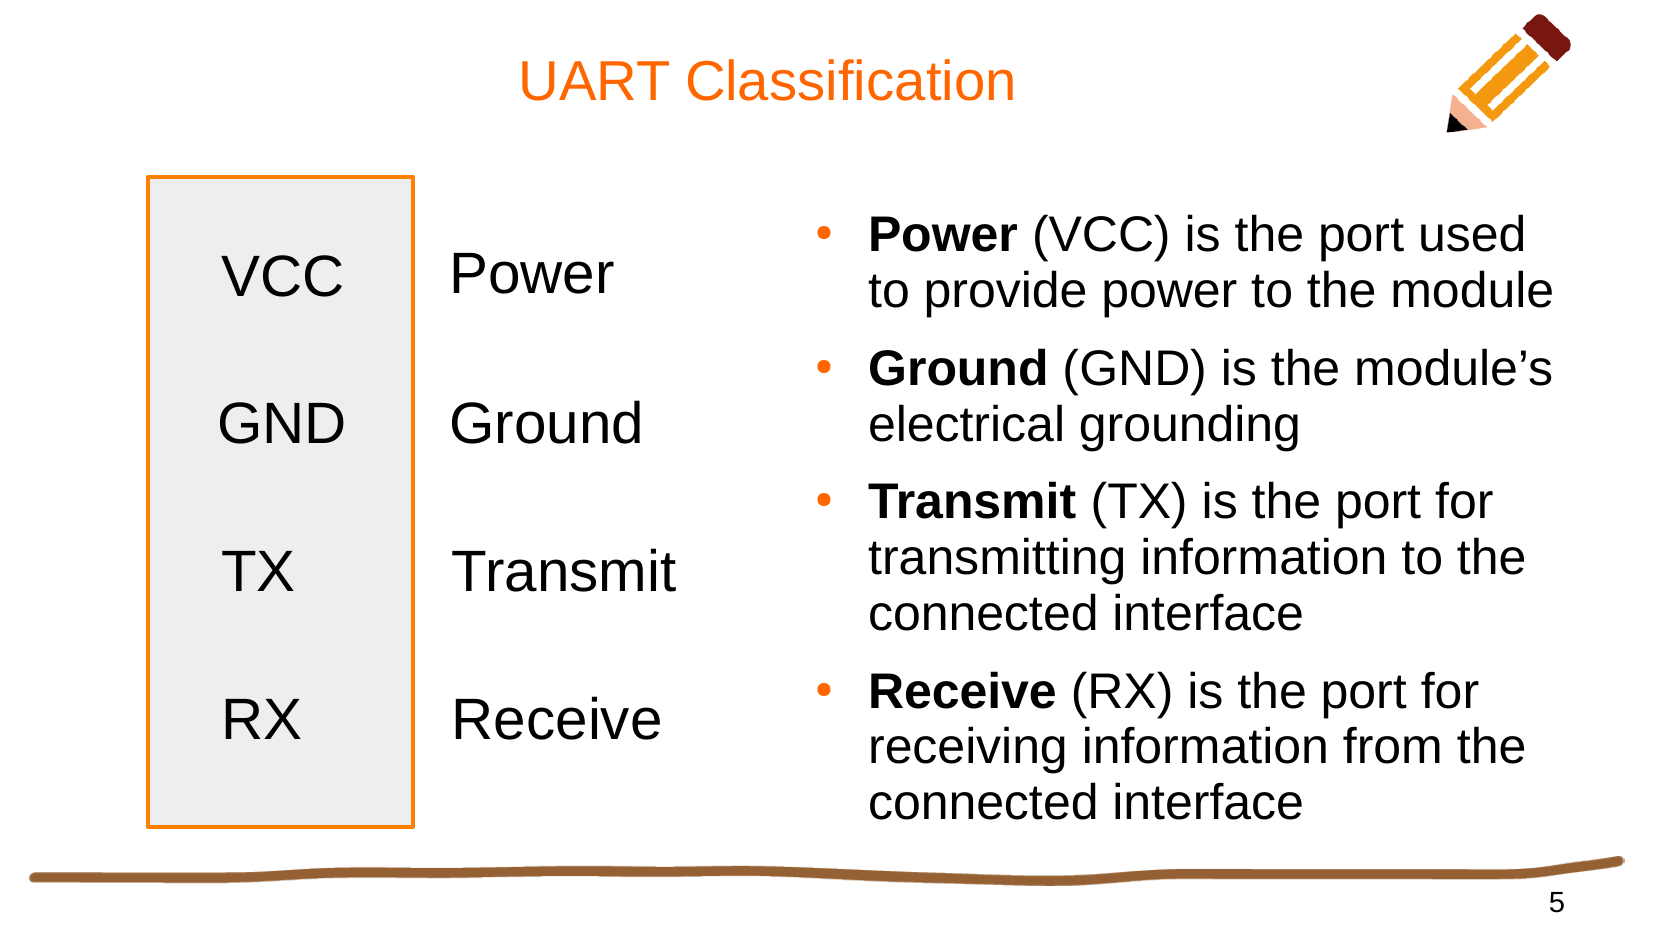

# UART Classification
Power (VCC) is the port used to provide power to the module
Ground (GND) is the module’s electrical grounding
Transmit (TX) is the port for transmitting information to the connected interface
Receive (RX) is the port for receiving information from the connected interface
Power
VCC
GND
Ground
TX
Transmit
RX
Receive
5